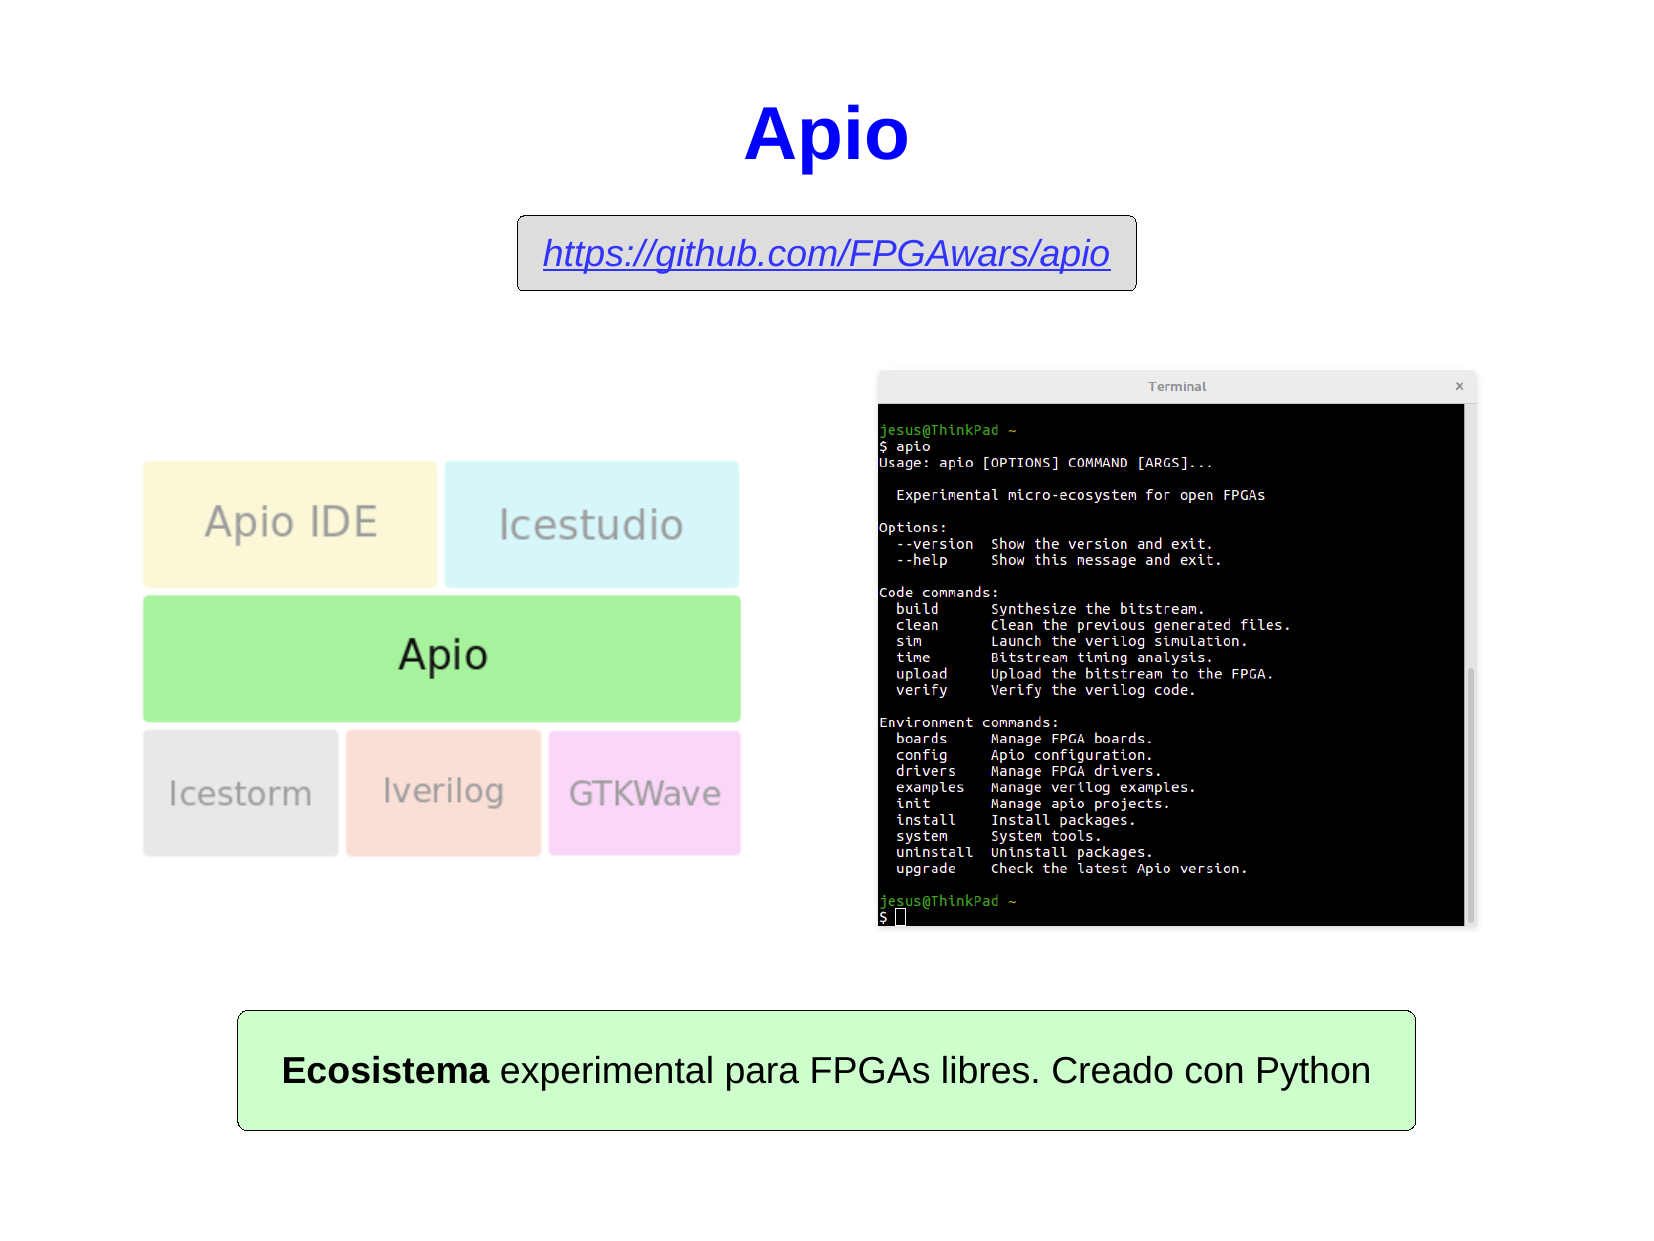

# Apio
https://github.com/FPGAwars/apio
Ecosistema experimental para FPGAs libres. Creado con Python